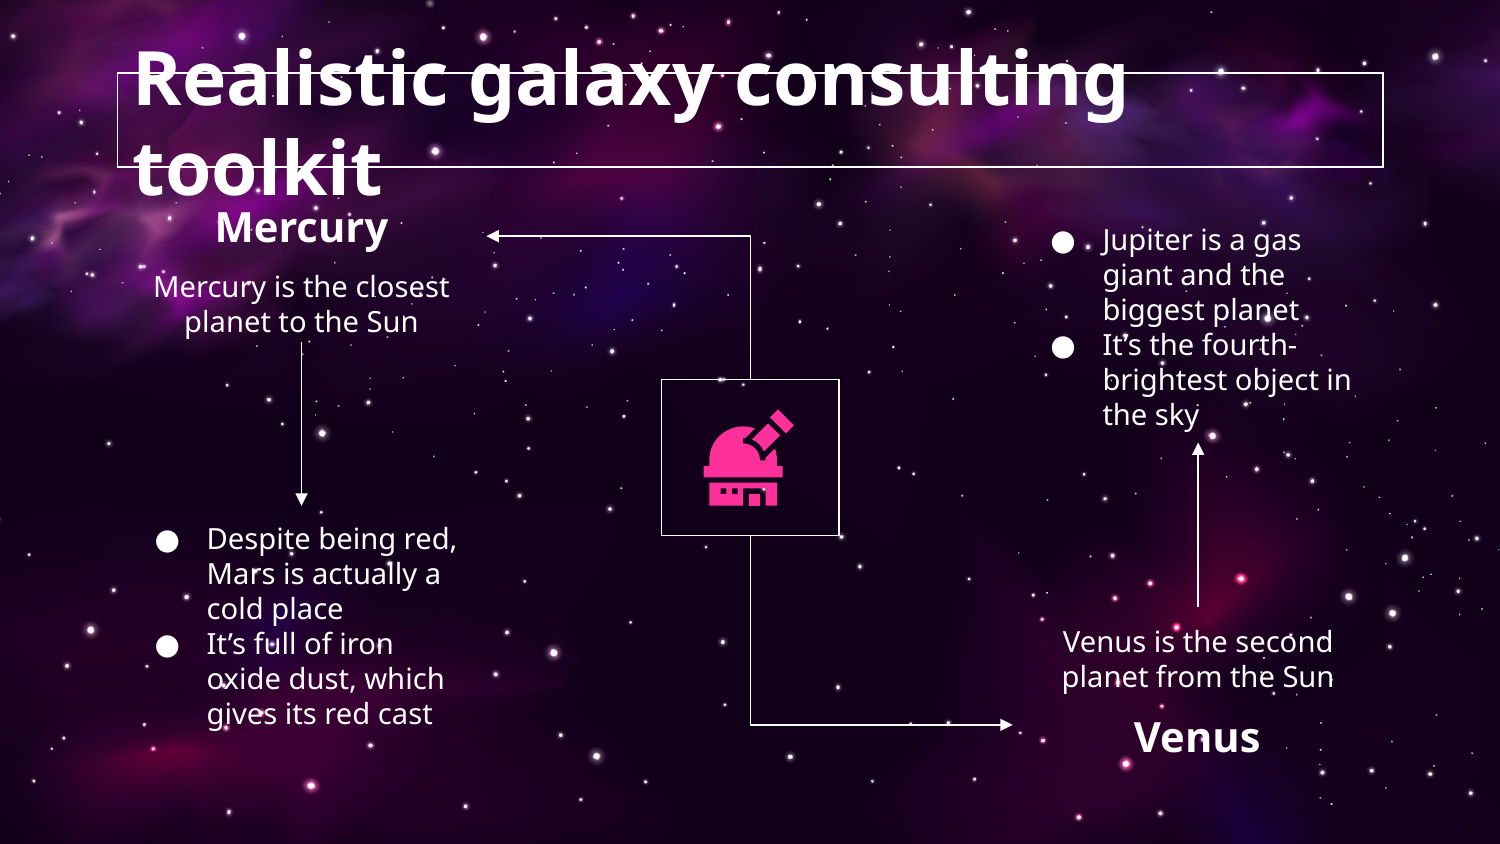

# Realistic galaxy consulting toolkit
Mercury
Mercury is the closest planet to the Sun
Despite being red, Mars is actually a cold place
It’s full of iron oxide dust, which gives its red cast
Jupiter is a gas giant and the biggest planet
It’s the fourth-brightest object in the sky
Venus is the second planet from the Sun
Venus